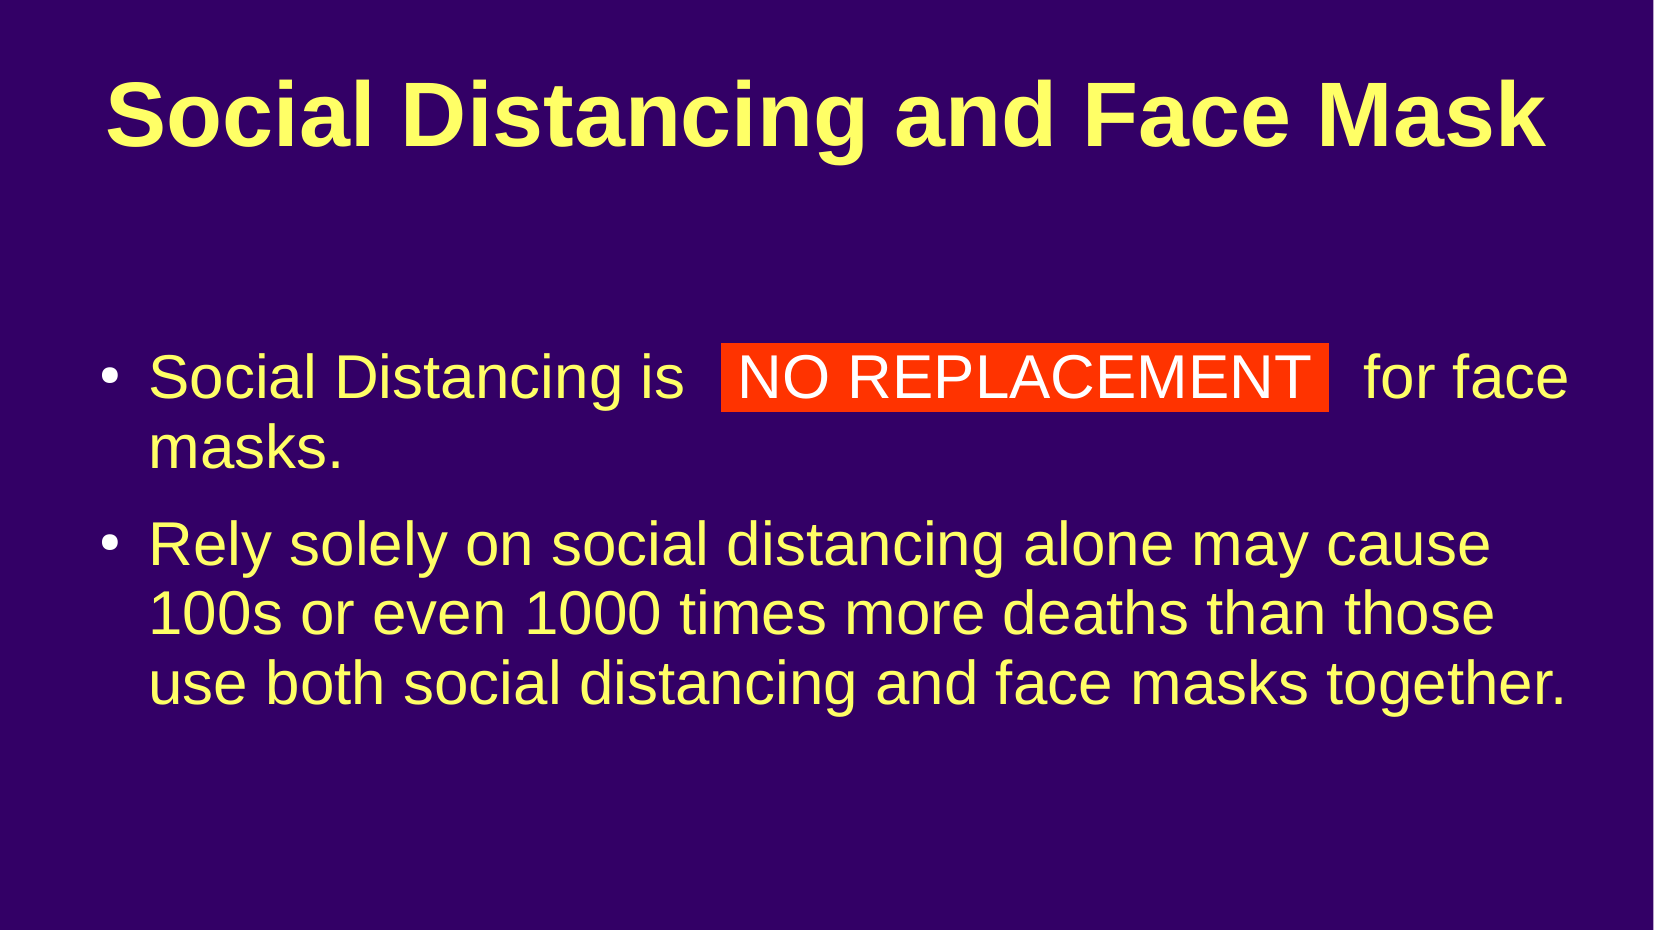

# Social Distancing and Face Mask
Social Distancing is NO REPLACEMENT for face masks.
Rely solely on social distancing alone may cause 100s or even 1000 times more deaths than those use both social distancing and face masks together.